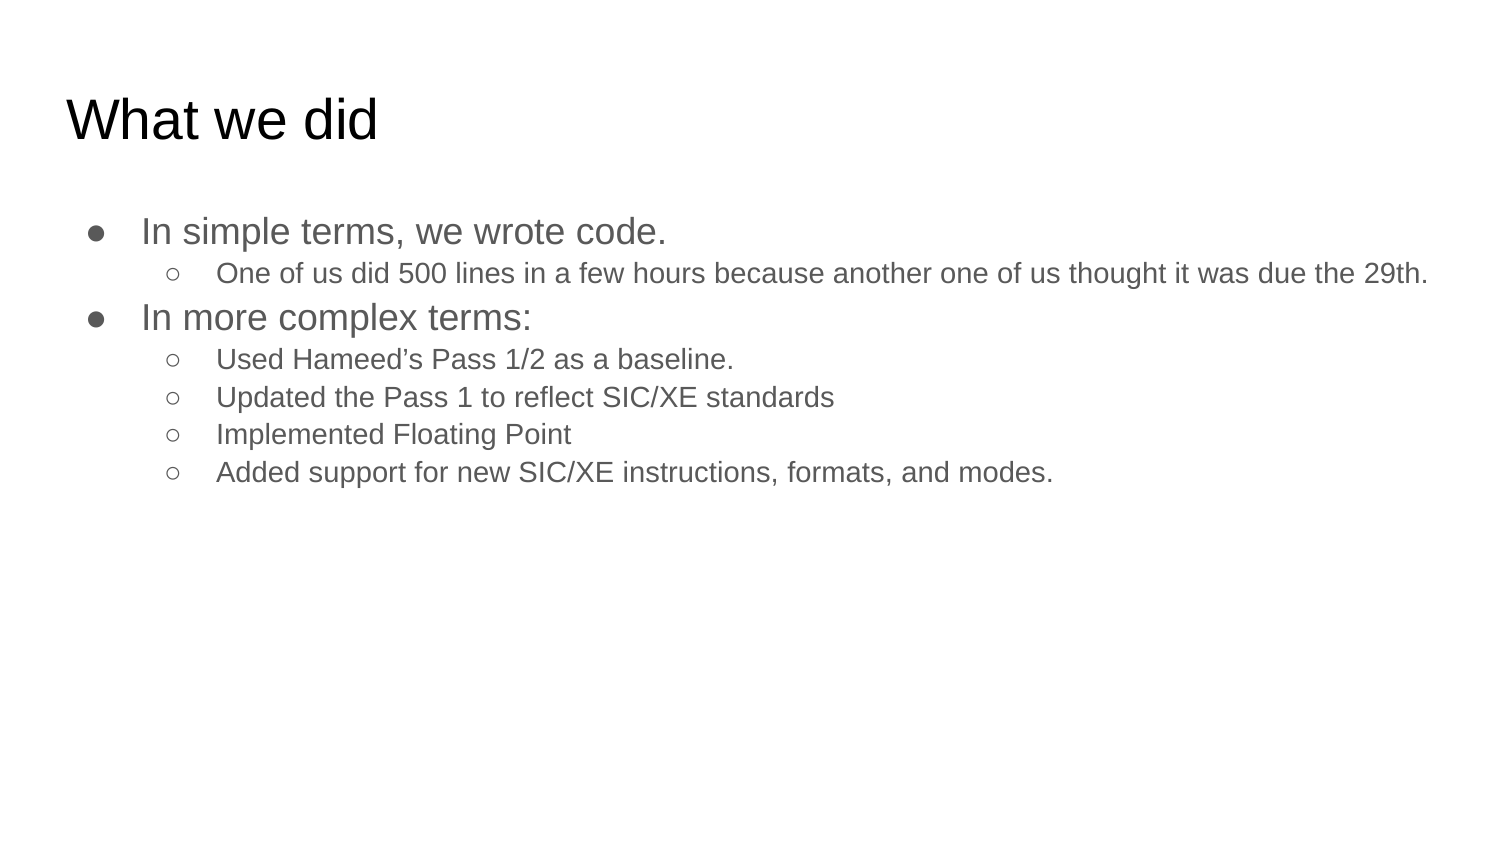

# What we did
In simple terms, we wrote code.
One of us did 500 lines in a few hours because another one of us thought it was due the 29th.
In more complex terms:
Used Hameed’s Pass 1/2 as a baseline.
Updated the Pass 1 to reflect SIC/XE standards
Implemented Floating Point
Added support for new SIC/XE instructions, formats, and modes.